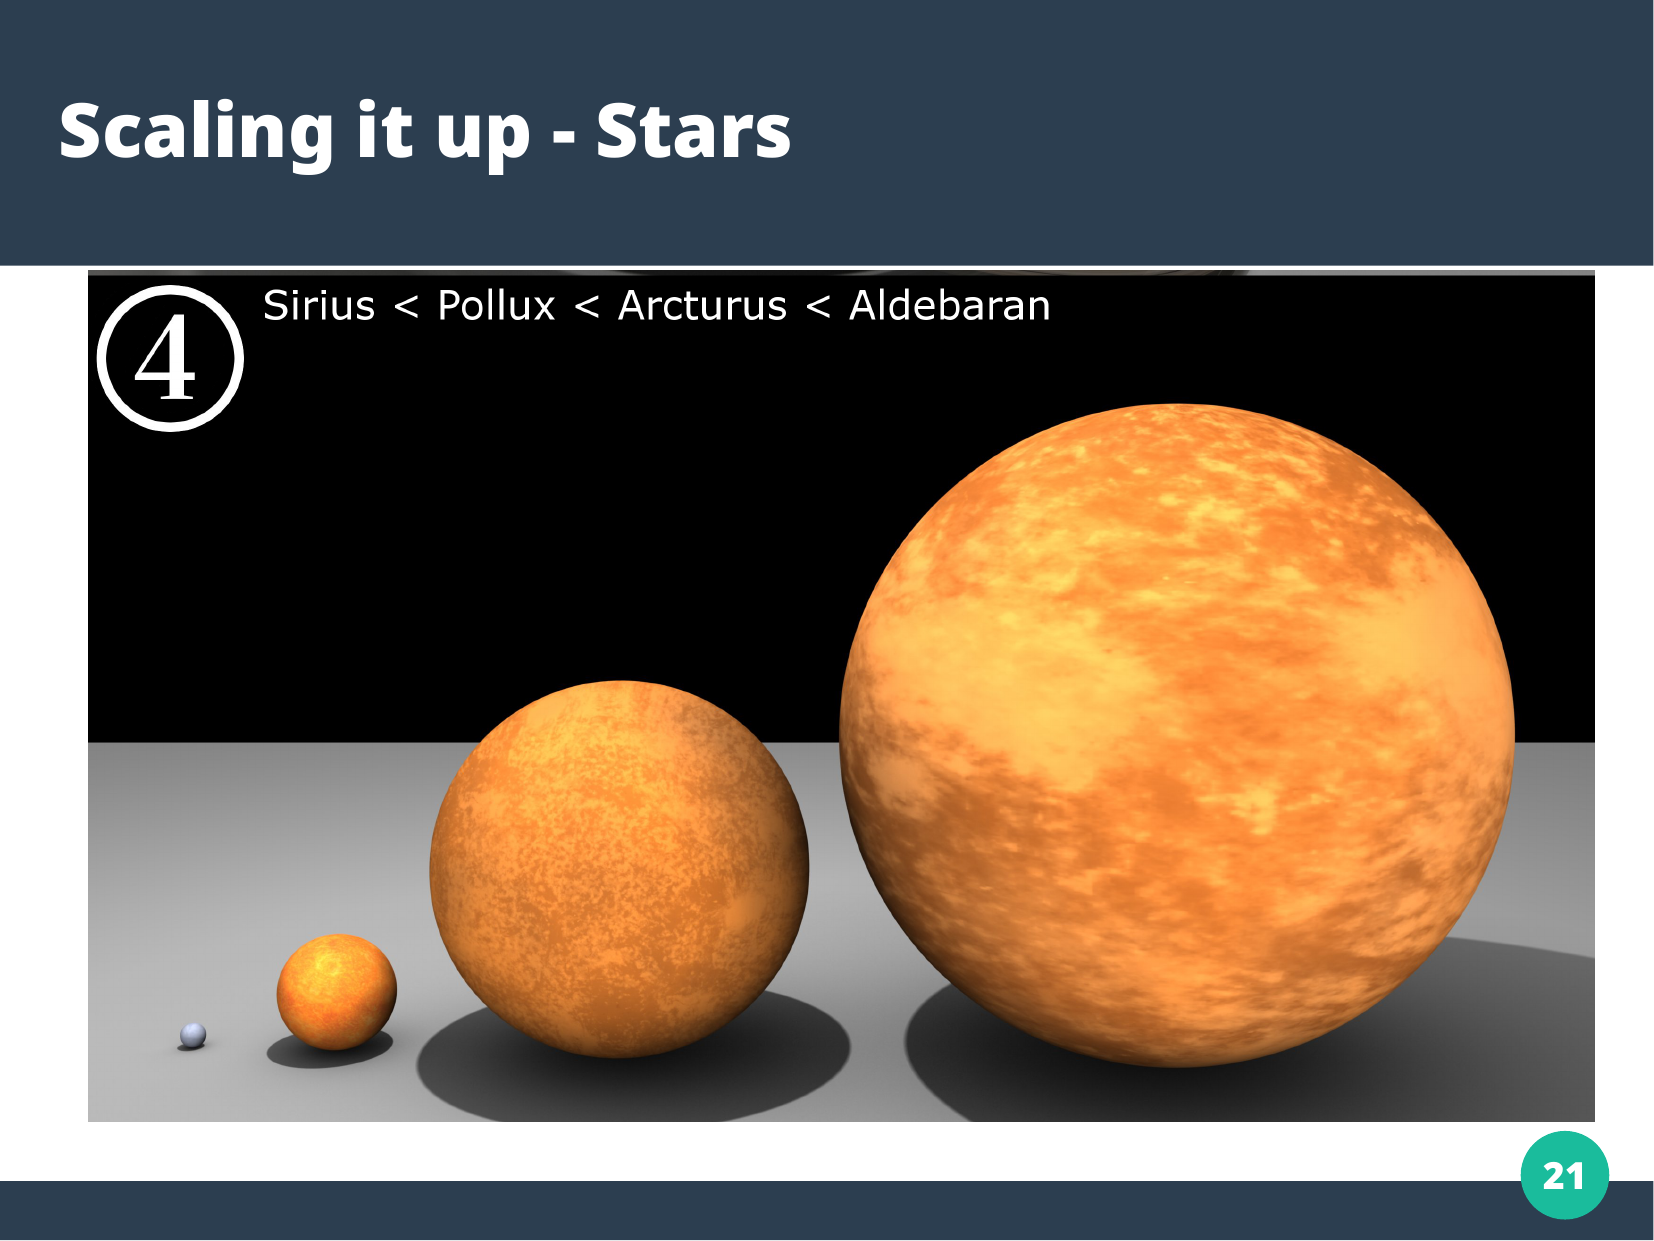

# Scaling it up - Stars
21